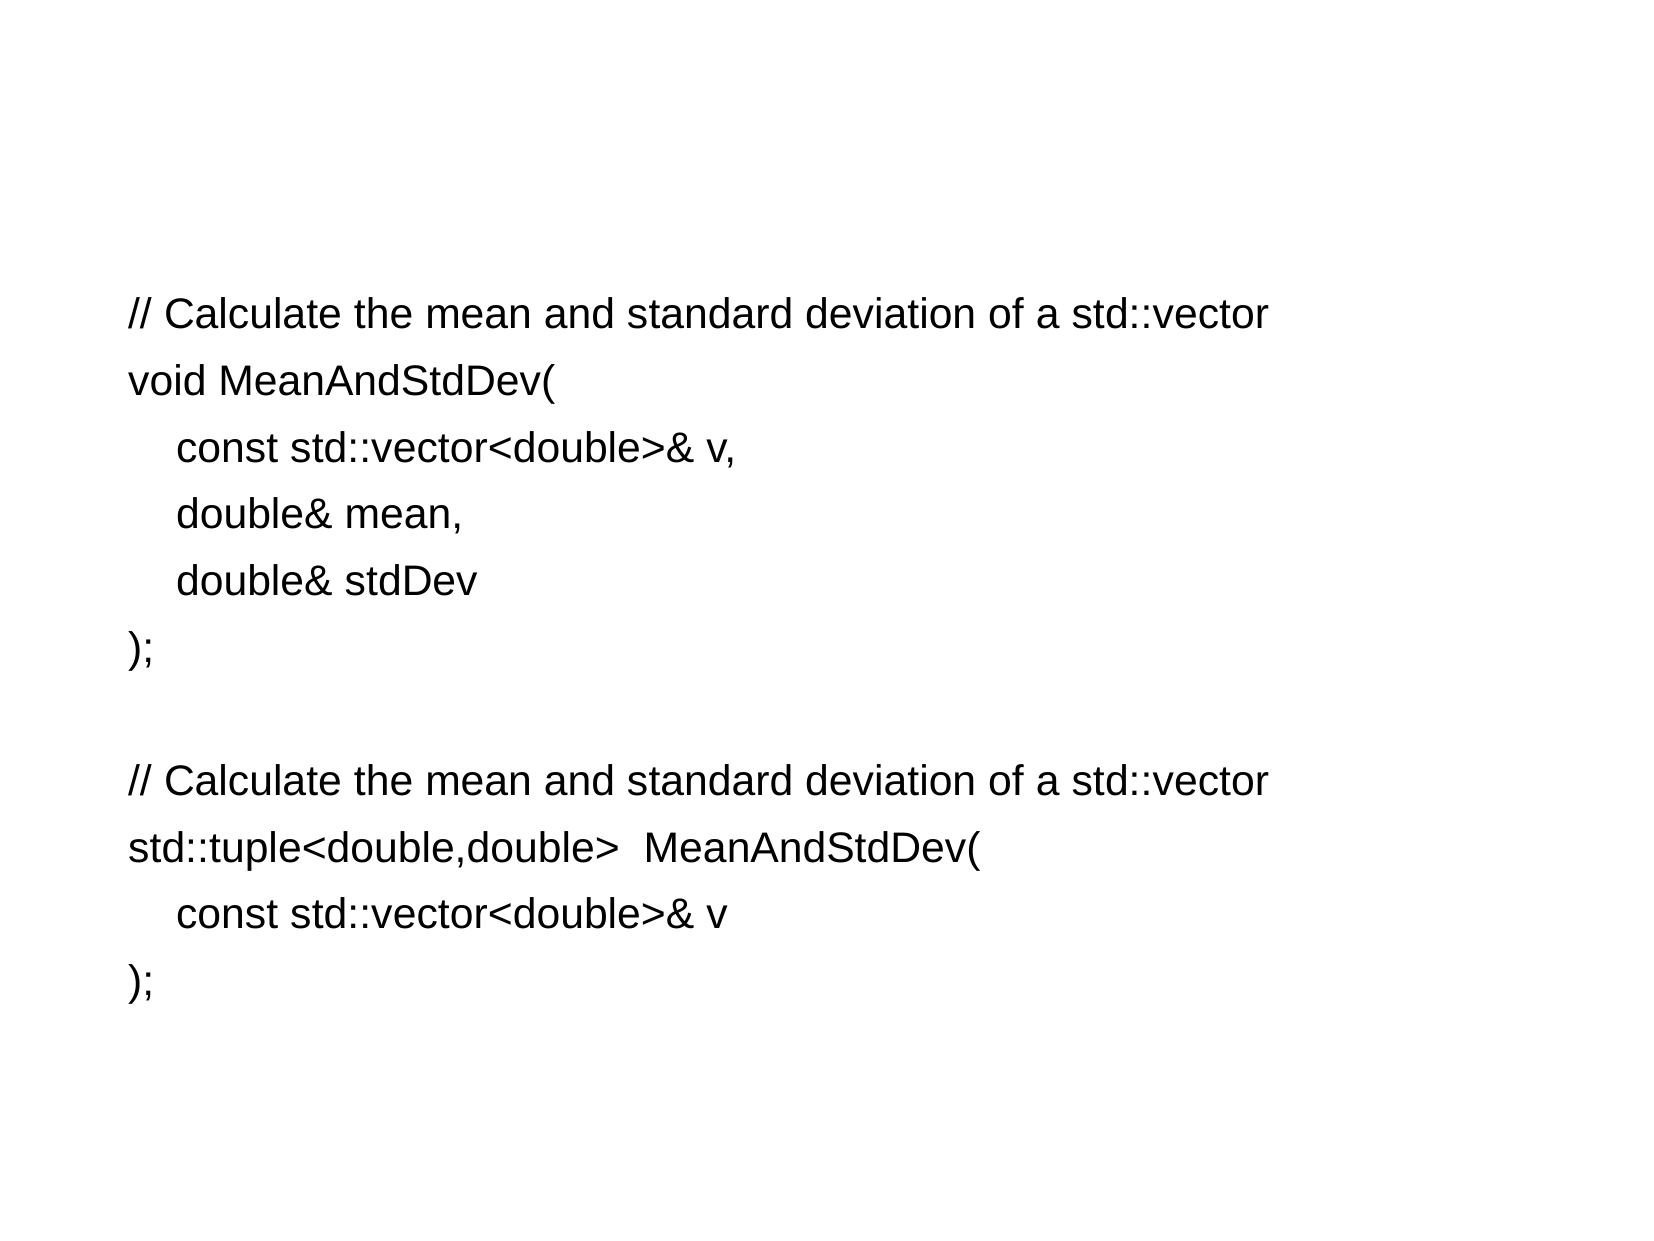

#
// Calculate the mean and standard deviation of a std::vector
void MeanAndStdDev(
 const std::vector<double>& v,
 double& mean,
 double& stdDev
);
// Calculate the mean and standard deviation of a std::vector
std::tuple<double,double> MeanAndStdDev(
 const std::vector<double>& v
);